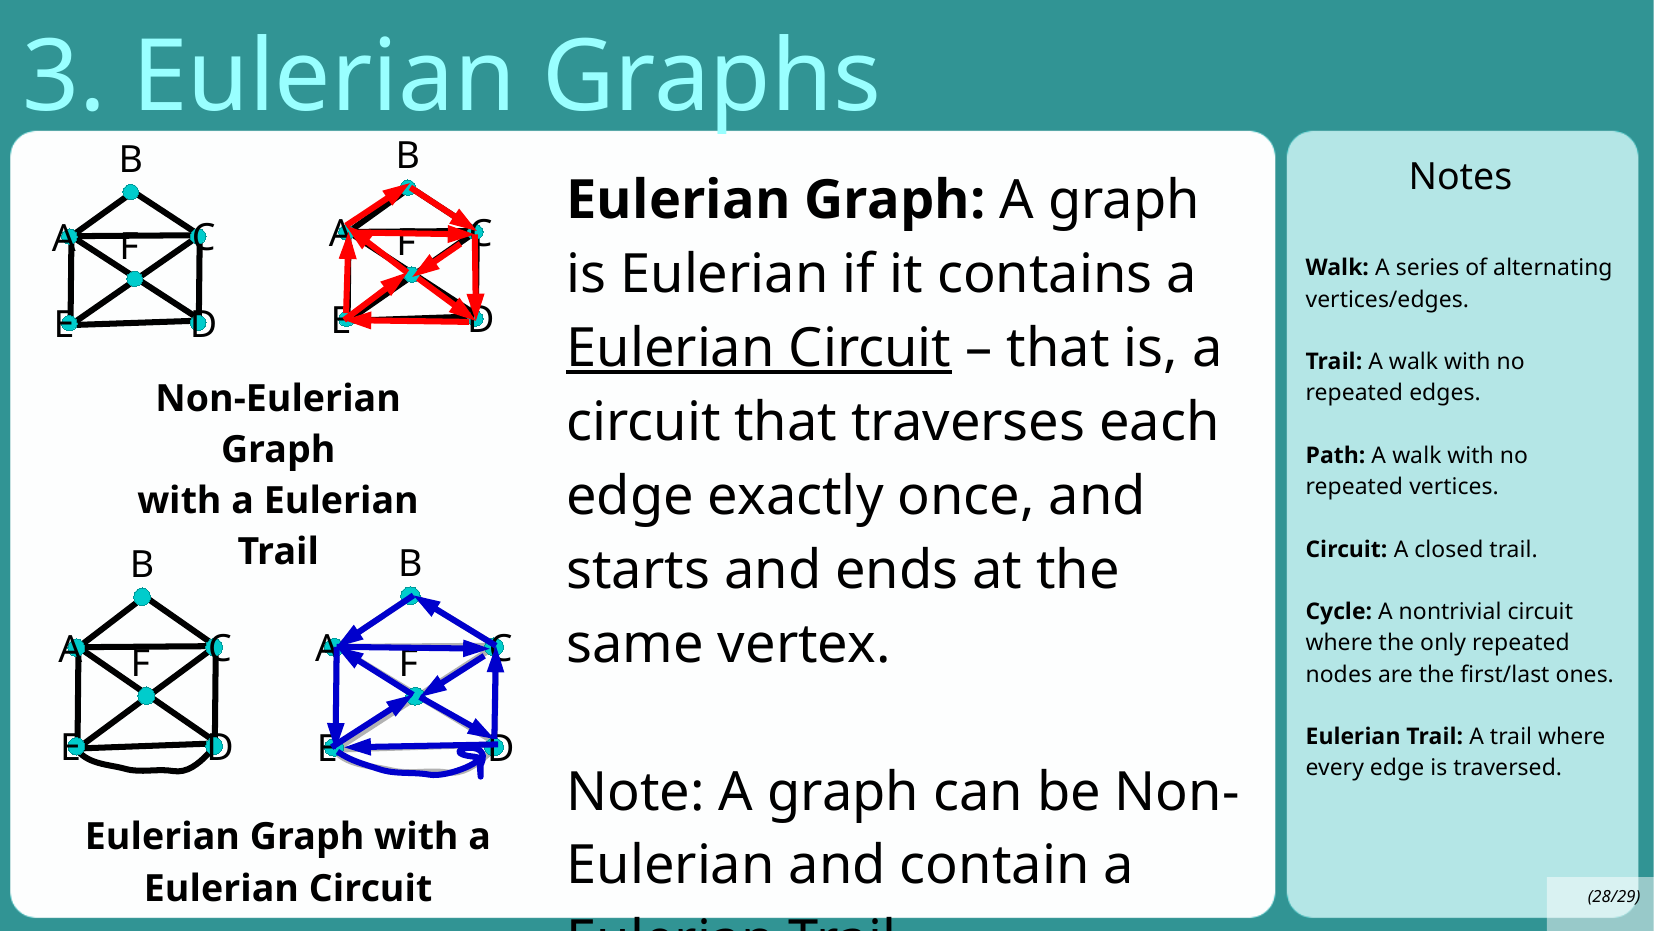

# 3. Eulerian Graphs
Notes
Walk: A series of alternating vertices/edges.
Trail: A walk with no repeated edges.
Path: A walk with no repeated vertices.
Circuit: A closed trail.
Cycle: A nontrivial circuit where the only repeated nodes are the first/last ones.
Eulerian Trail: A trail where every edge is traversed.
Eulerian Graph: A graph is Eulerian if it contains a Eulerian Circuit – that is, a circuit that traverses each edge exactly once, and starts and ends at the same vertex.
Note: A graph can be Non-Eulerian and contain a Eulerian Trail.
B
C
A
F
D
E
B
C
A
F
D
E
Non-Eulerian Graph
with a Eulerian Trail
B
C
A
F
D
E
B
C
A
F
D
E
Eulerian Graph with a Eulerian Circuit